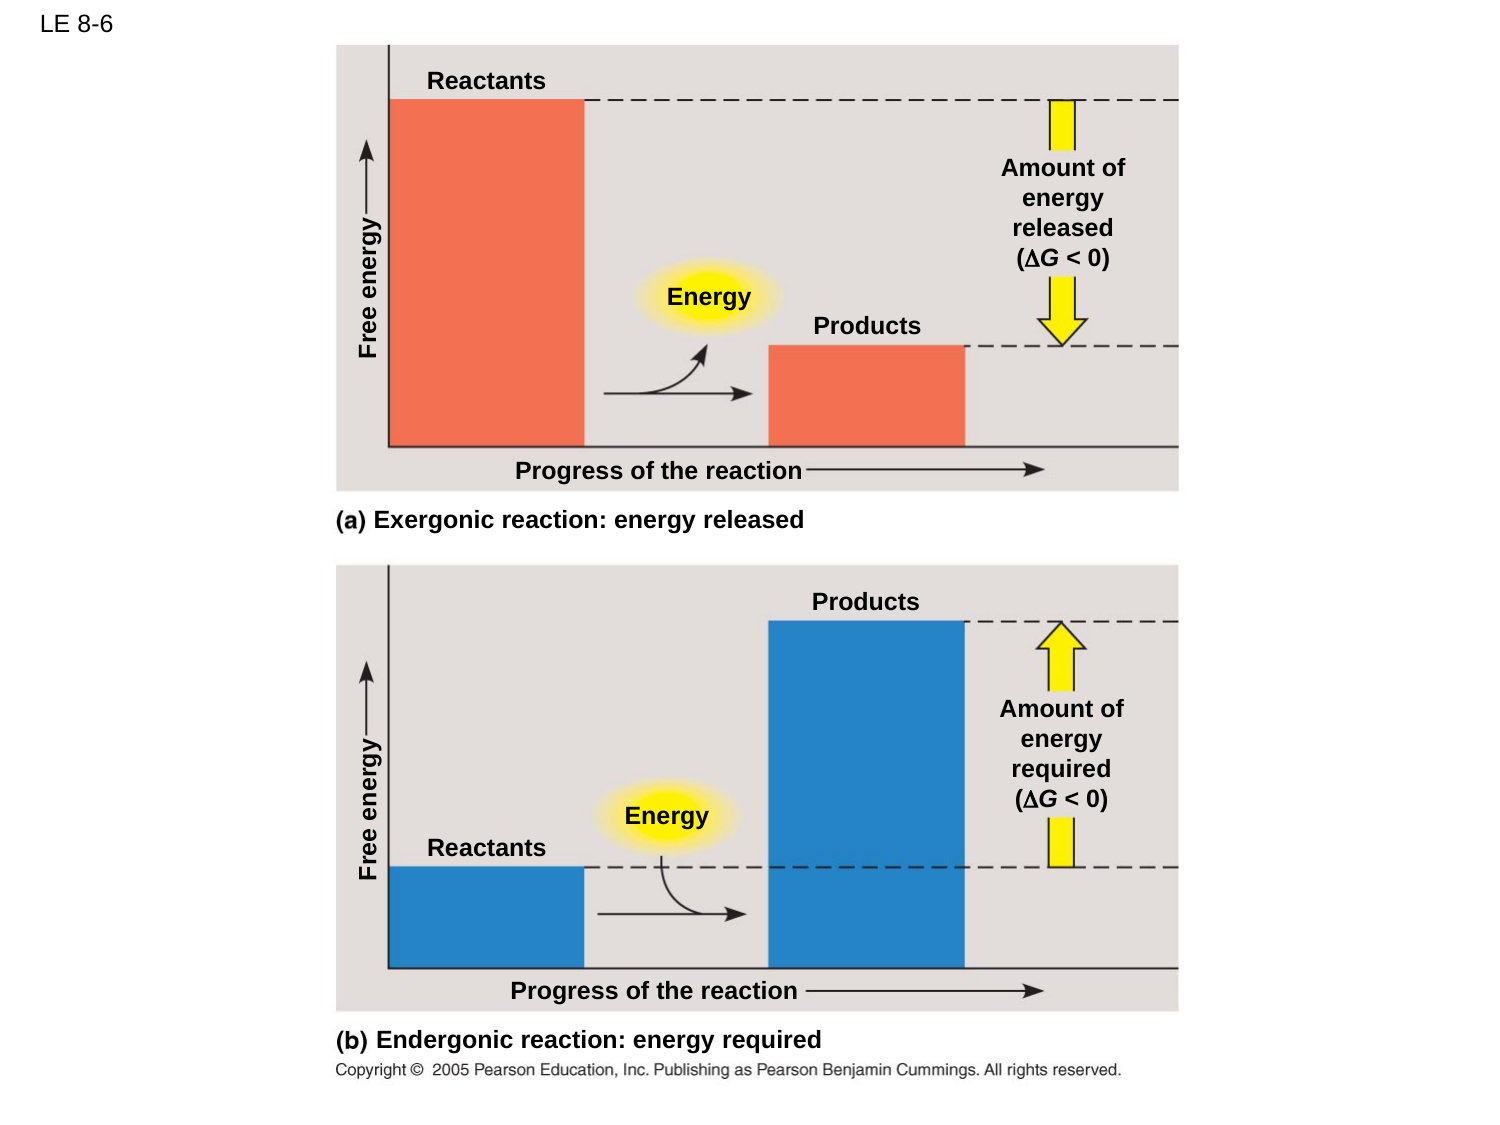

# LE 8-6
Reactants
Amount of
energy
released
(G < 0)
Free energy
Energy
Products
Progress of the reaction
Exergonic reaction: energy released
Products
Amount of
energy
required
(G < 0)
Free energy
Energy
Reactants
Progress of the reaction
Endergonic reaction: energy required